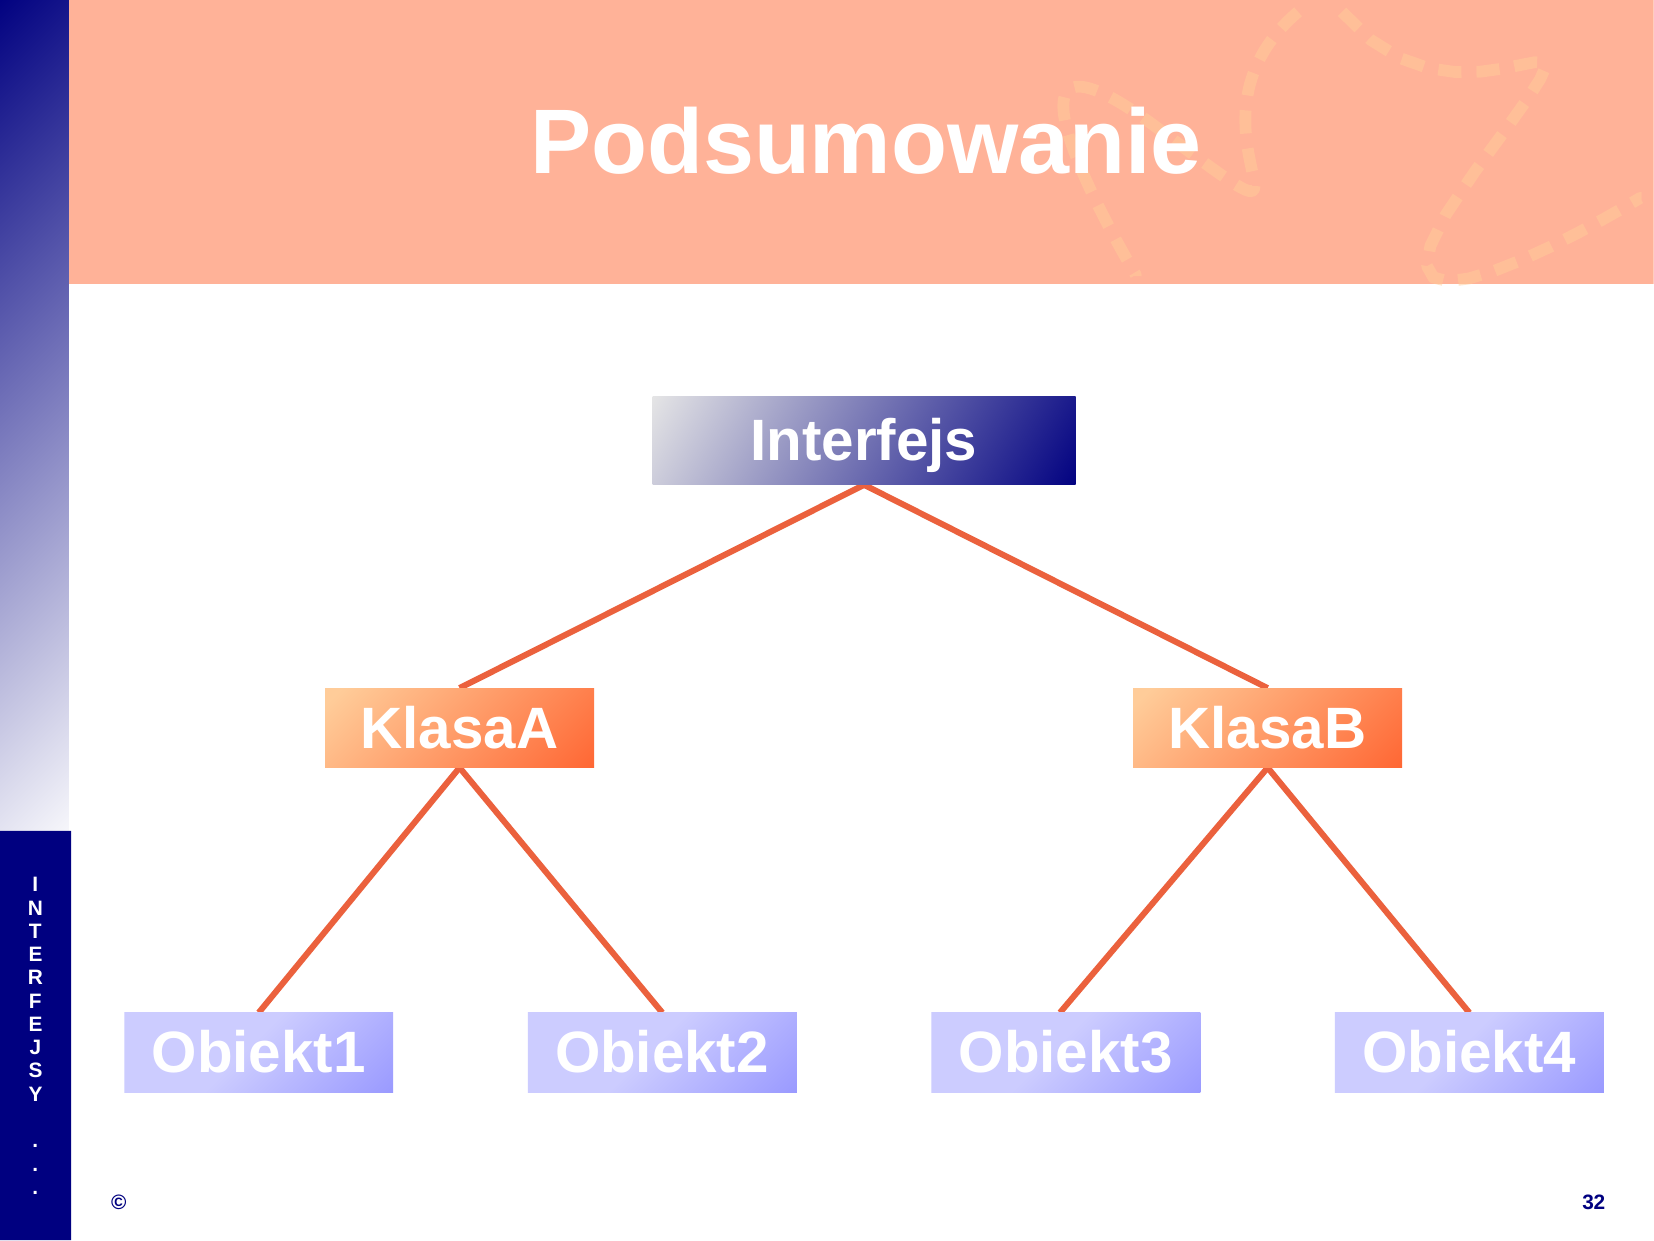

# Podsumowanie
Interfejs
KlasaA
KlasaB
I
N
T
E
R
F
E
J
S
Y
.
.
.
Obiekt1
Obiekt2
Obiekt3
Obiekt4